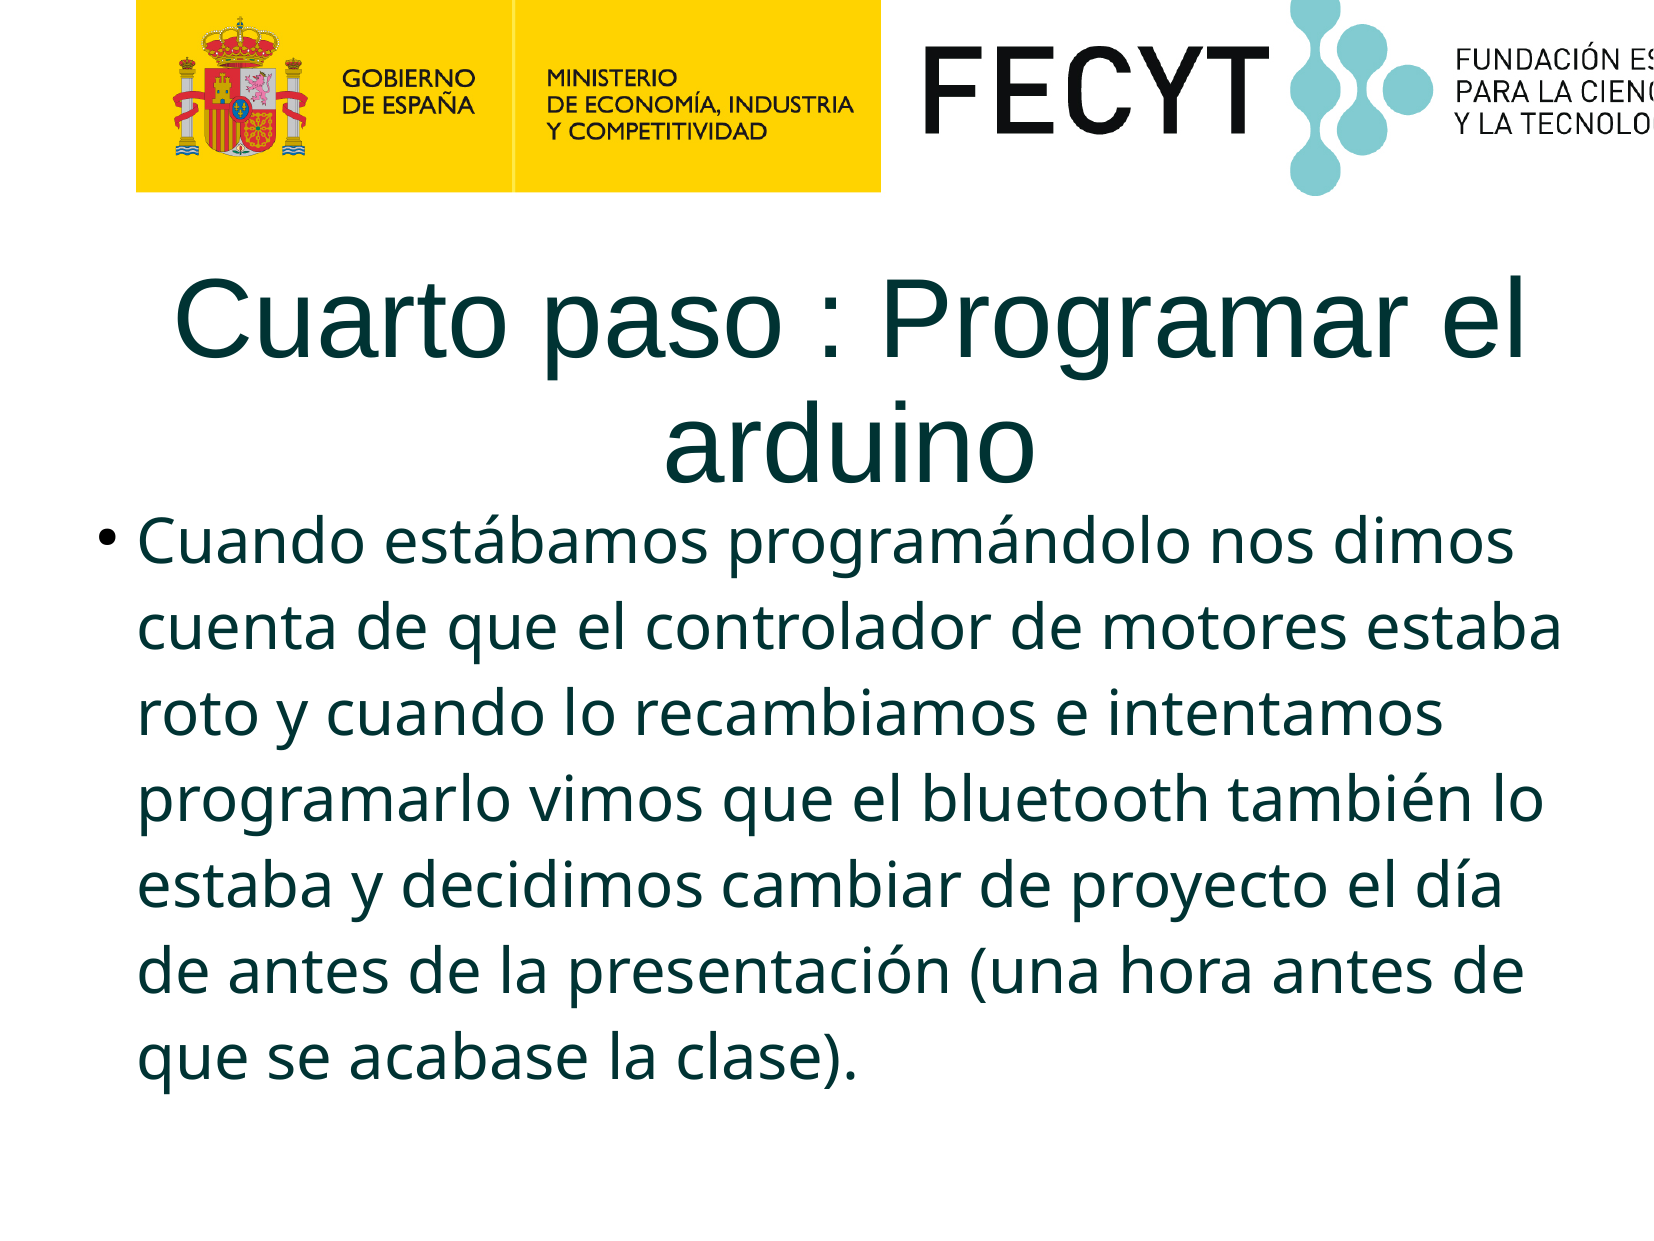

# Cuarto paso : Programar el arduino
Cuando estábamos programándolo nos dimos cuenta de que el controlador de motores estaba roto y cuando lo recambiamos e intentamos programarlo vimos que el bluetooth también lo estaba y decidimos cambiar de proyecto el día de antes de la presentación (una hora antes de que se acabase la clase).